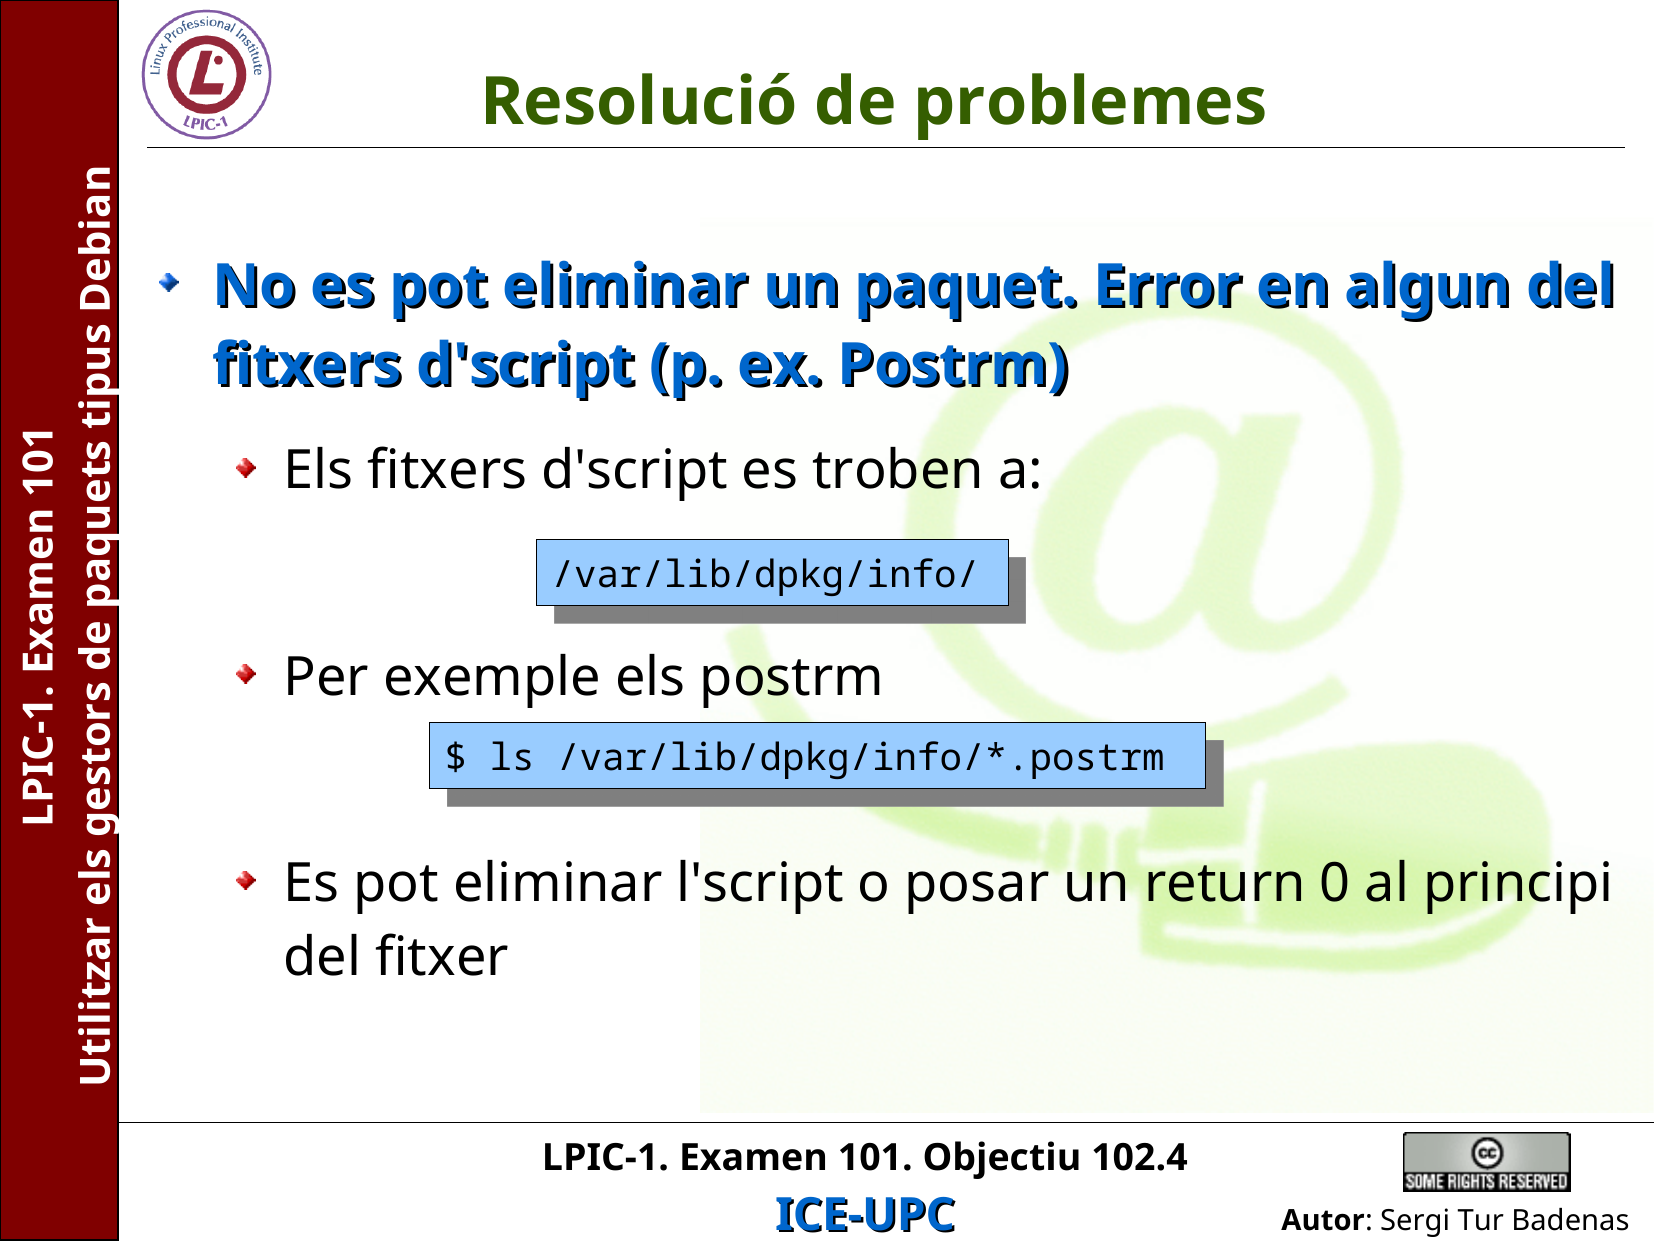

# Resolució de problemes
No es pot eliminar un paquet. Error en algun del fitxers d'script (p. ex. Postrm)
Els fitxers d'script es troben a:
Per exemple els postrm
Es pot eliminar l'script o posar un return 0 al principi del fitxer
/var/lib/dpkg/info/
$ ls /var/lib/dpkg/info/*.postrm